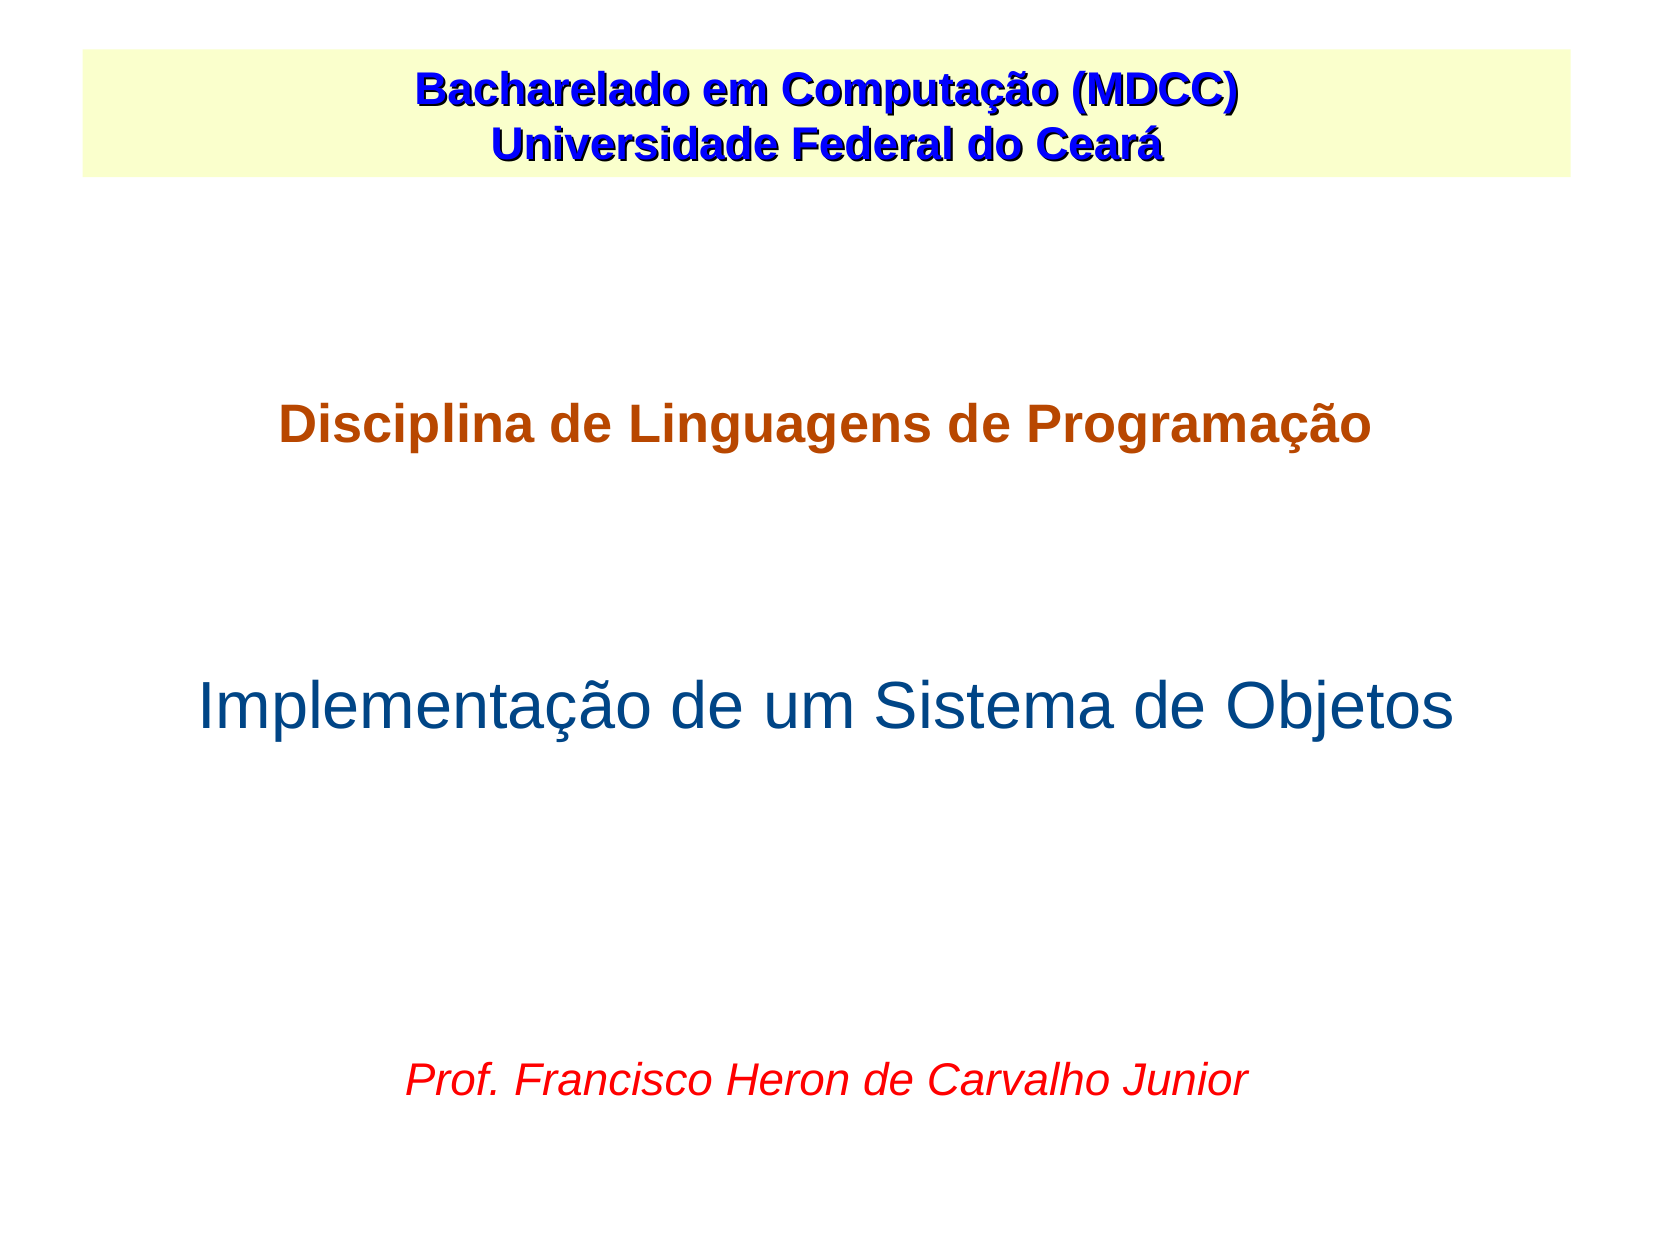

# Bacharelado em Computação (MDCC) Universidade Federal do Ceará
Disciplina de Linguagens de Programação
Implementação de um Sistema de Objetos
Prof. Francisco Heron de Carvalho Junior